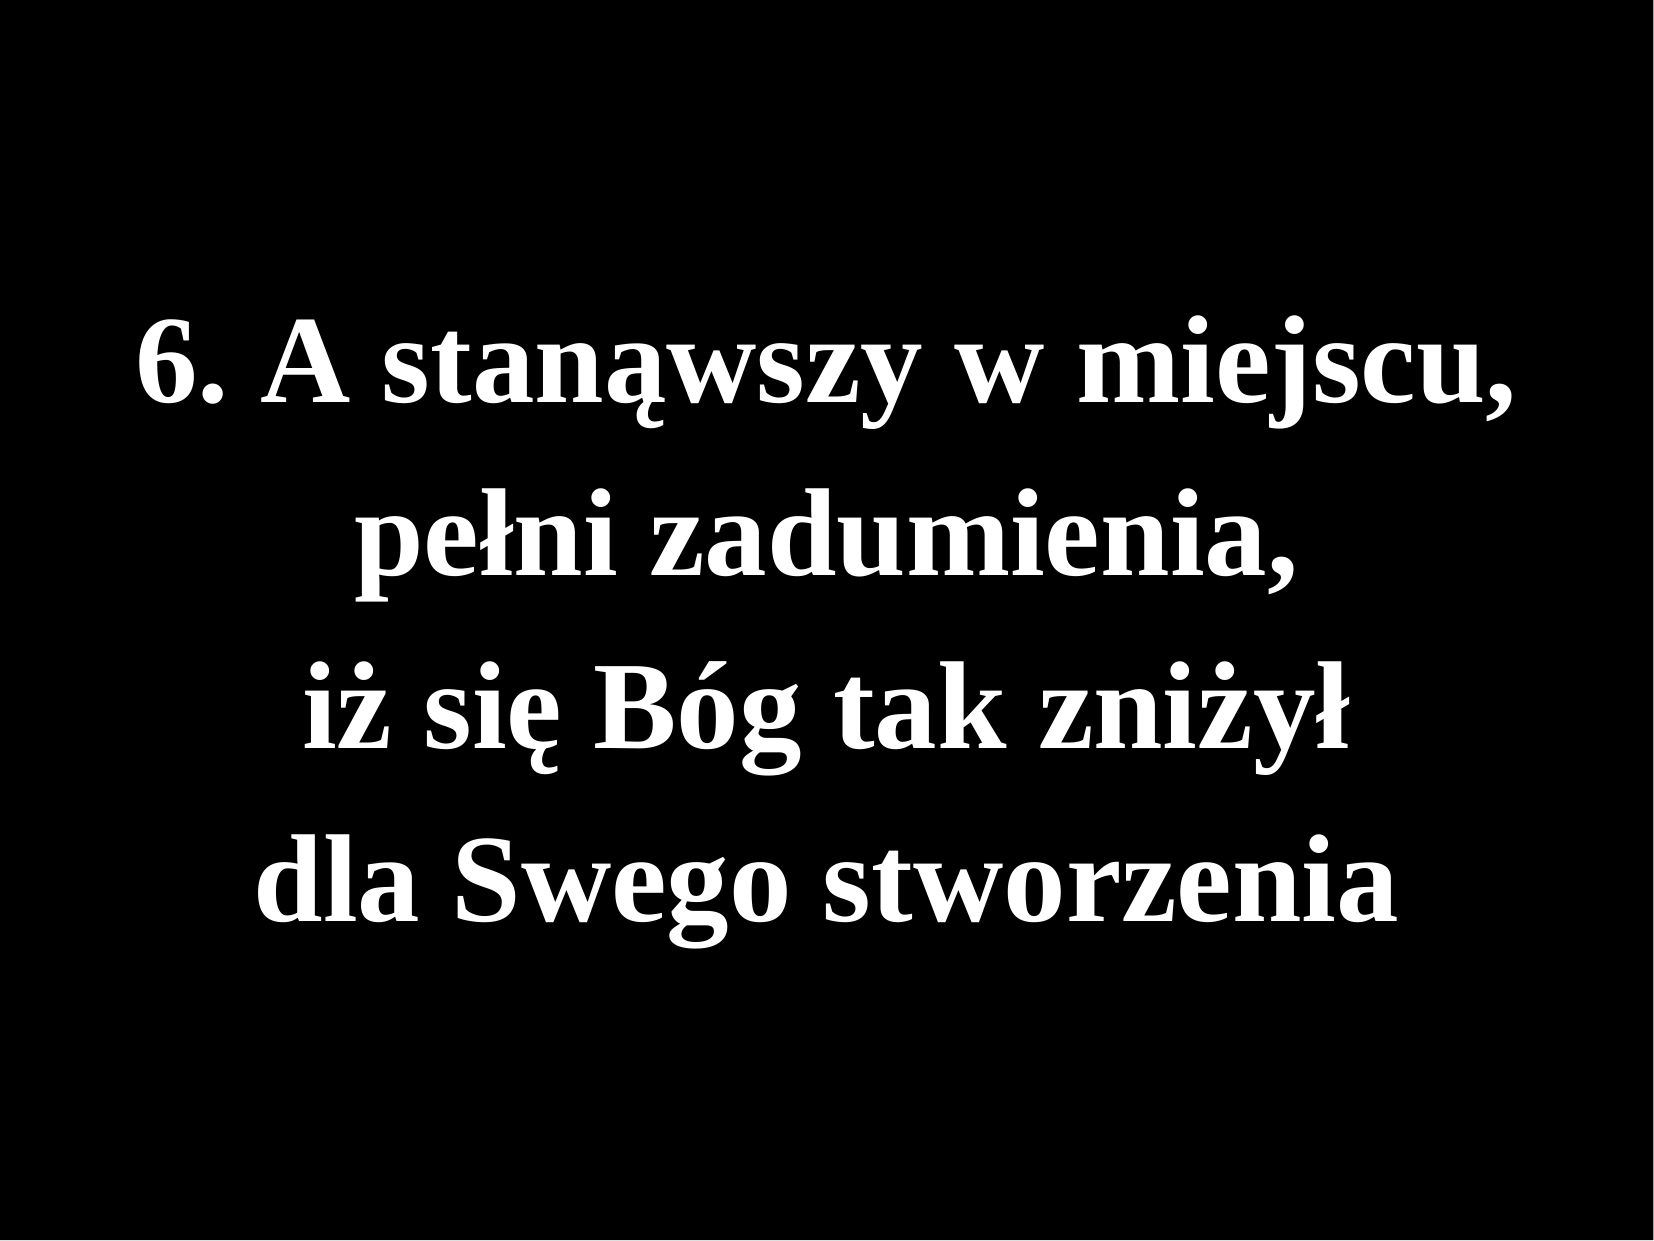

# 6. A stanąwszy w miejscu, ppp pełni zadumienia, ppp iż się Bóg tak zniżył ppp dla Swego stworzenia